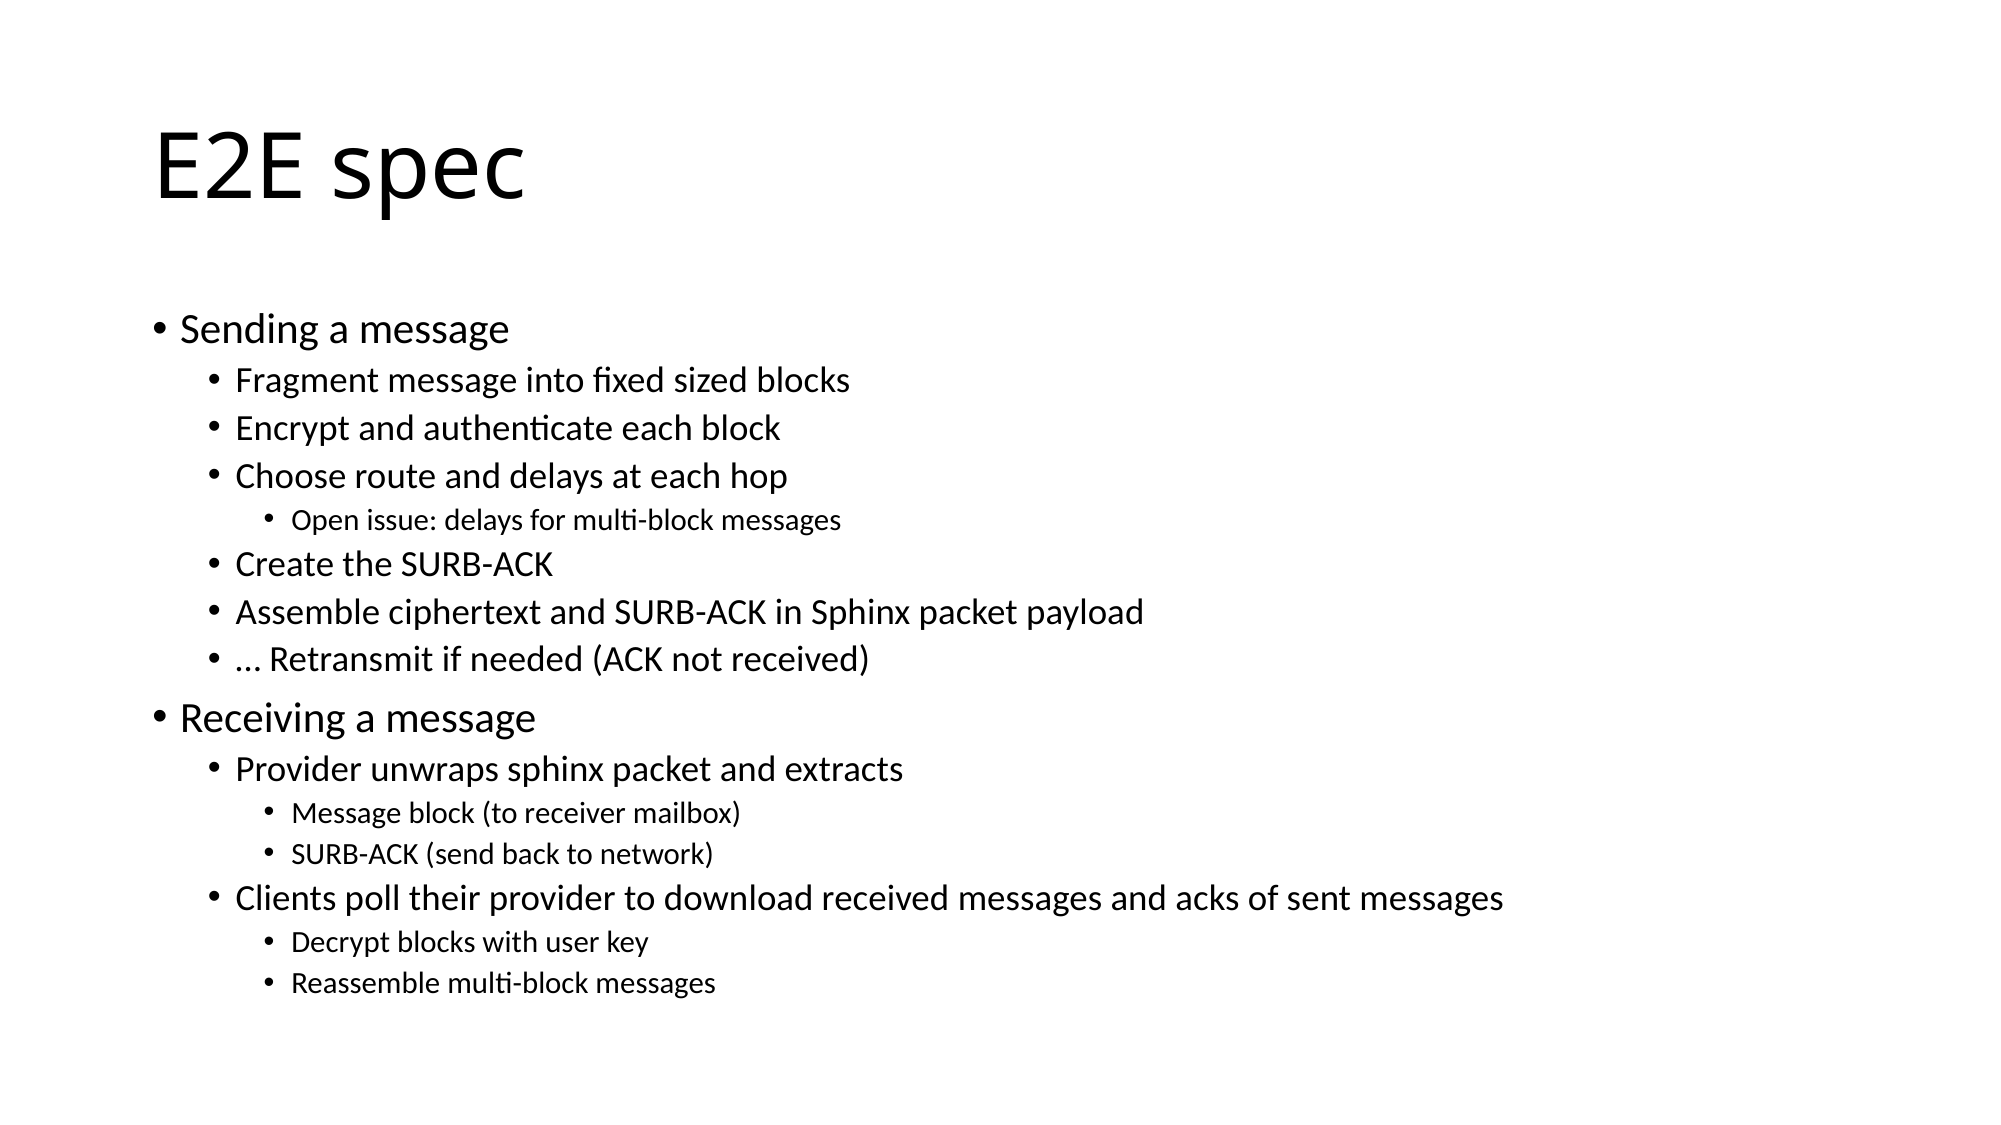

# E2E spec
Sending a message
Fragment message into fixed sized blocks
Encrypt and authenticate each block
Choose route and delays at each hop
Open issue: delays for multi-block messages
Create the SURB-ACK
Assemble ciphertext and SURB-ACK in Sphinx packet payload
… Retransmit if needed (ACK not received)
Receiving a message
Provider unwraps sphinx packet and extracts
Message block (to receiver mailbox)
SURB-ACK (send back to network)
Clients poll their provider to download received messages and acks of sent messages
Decrypt blocks with user key
Reassemble multi-block messages